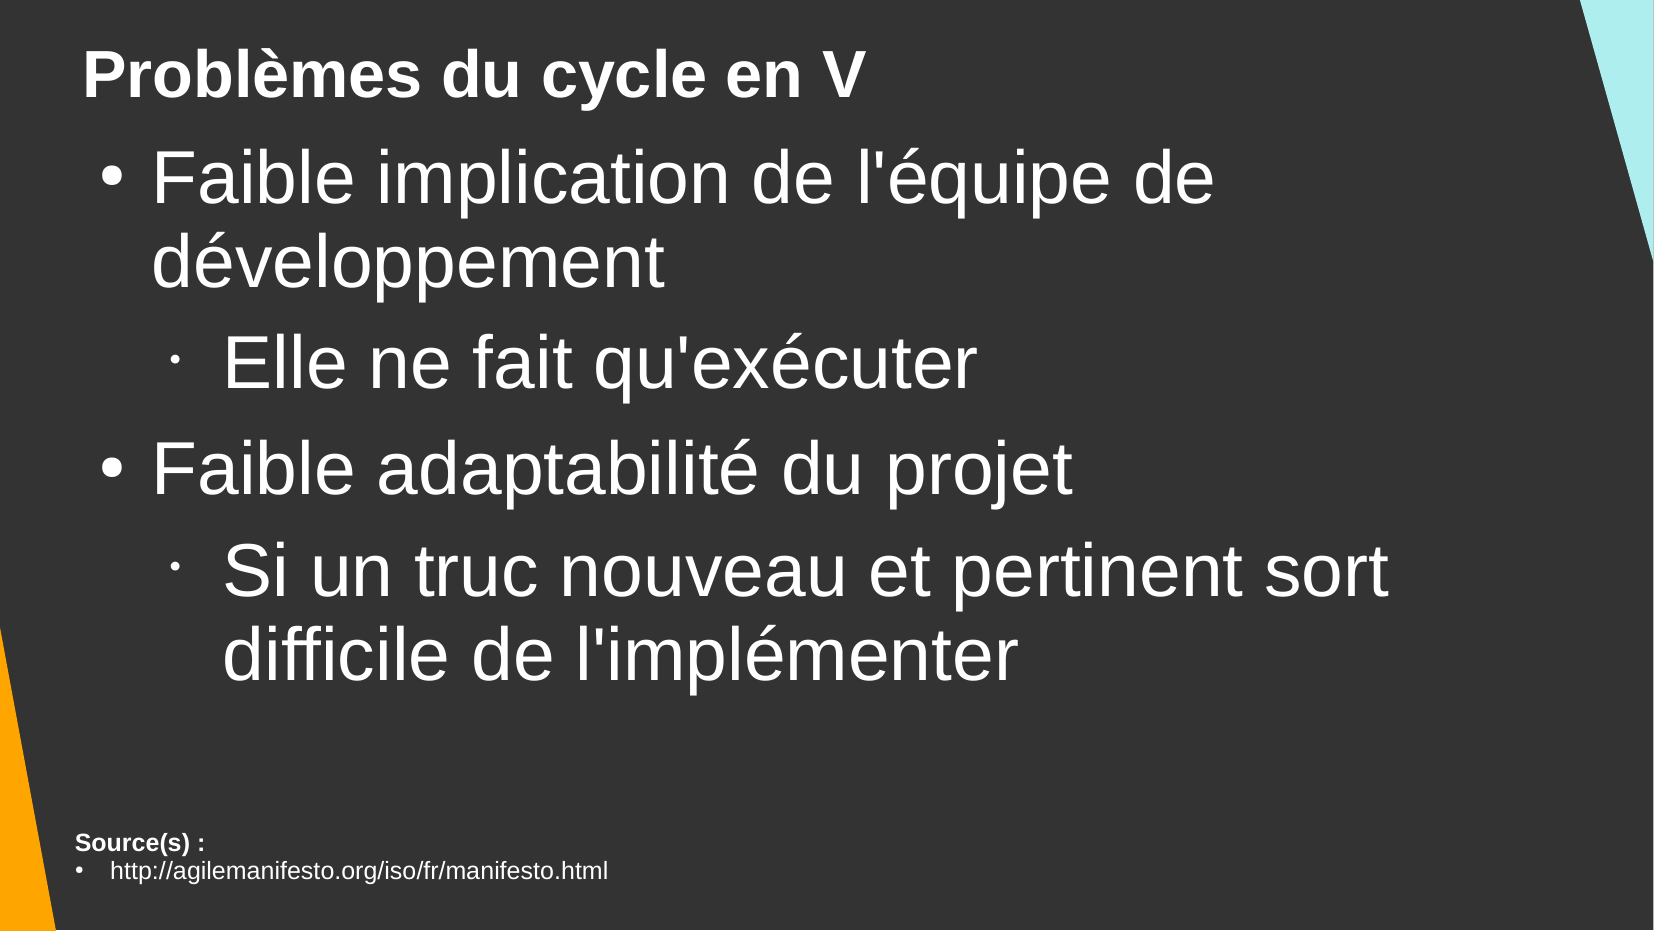

# Problèmes du cycle en V
Faible implication de l'équipe de développement
Elle ne fait qu'exécuter
Faible adaptabilité du projet
Si un truc nouveau et pertinent sort difficile de l'implémenter
Source(s) :
http://agilemanifesto.org/iso/fr/manifesto.html